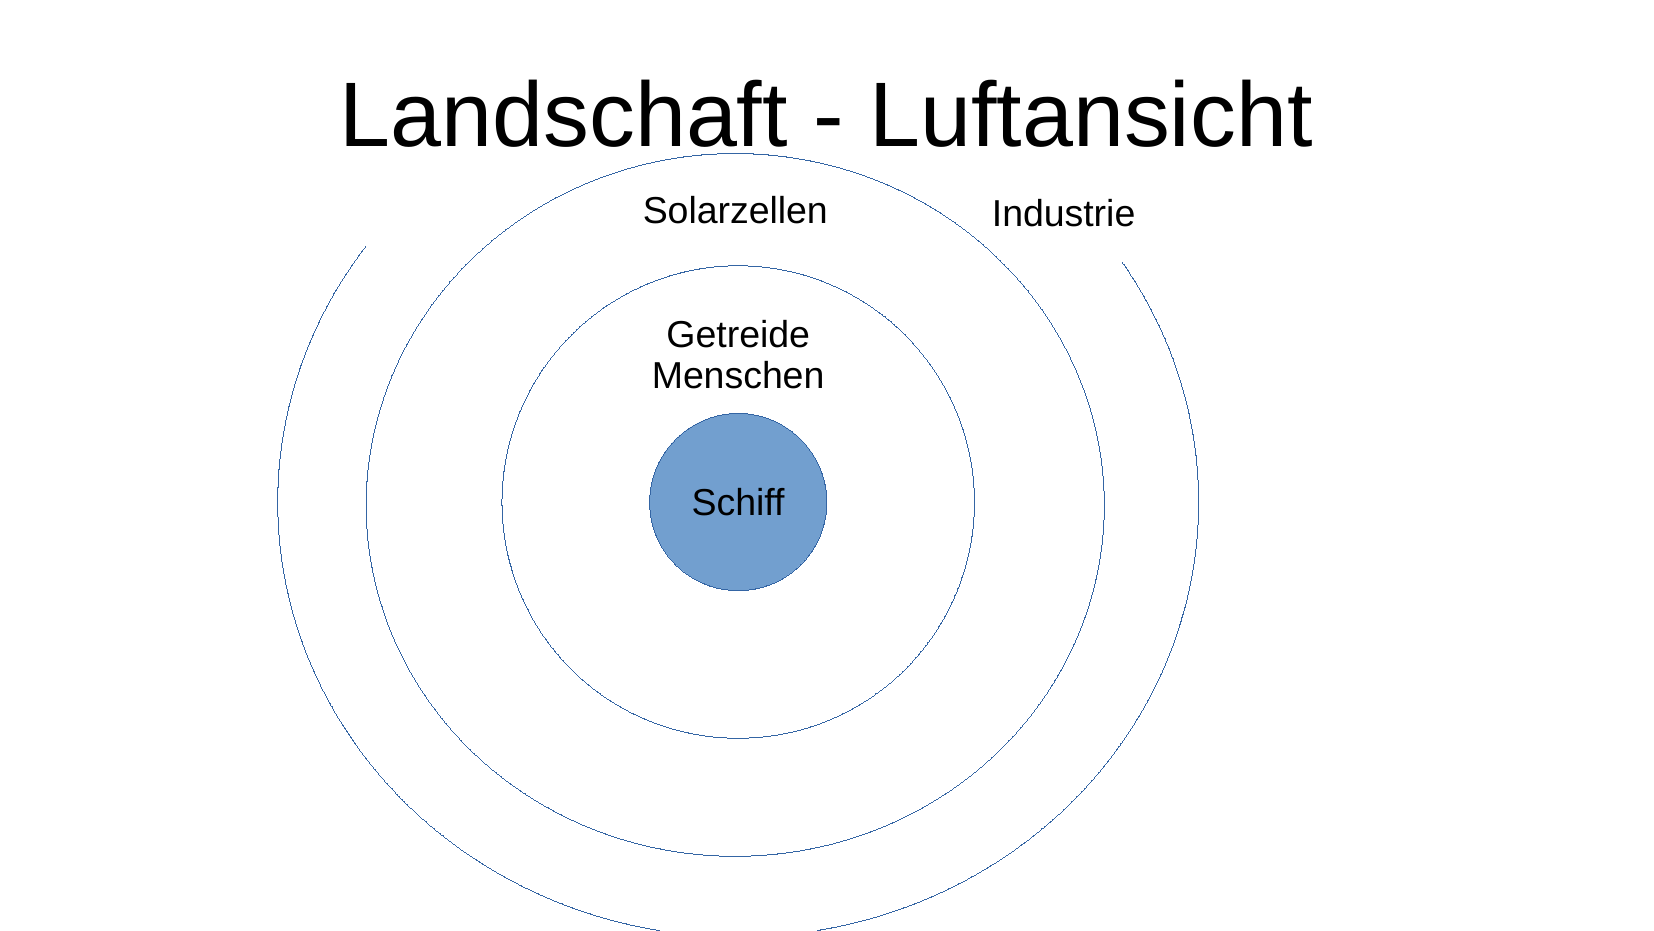

# Landschaft - Luftansicht
 Industrie
Solarzellen
Getreide
Menschen
Schiff